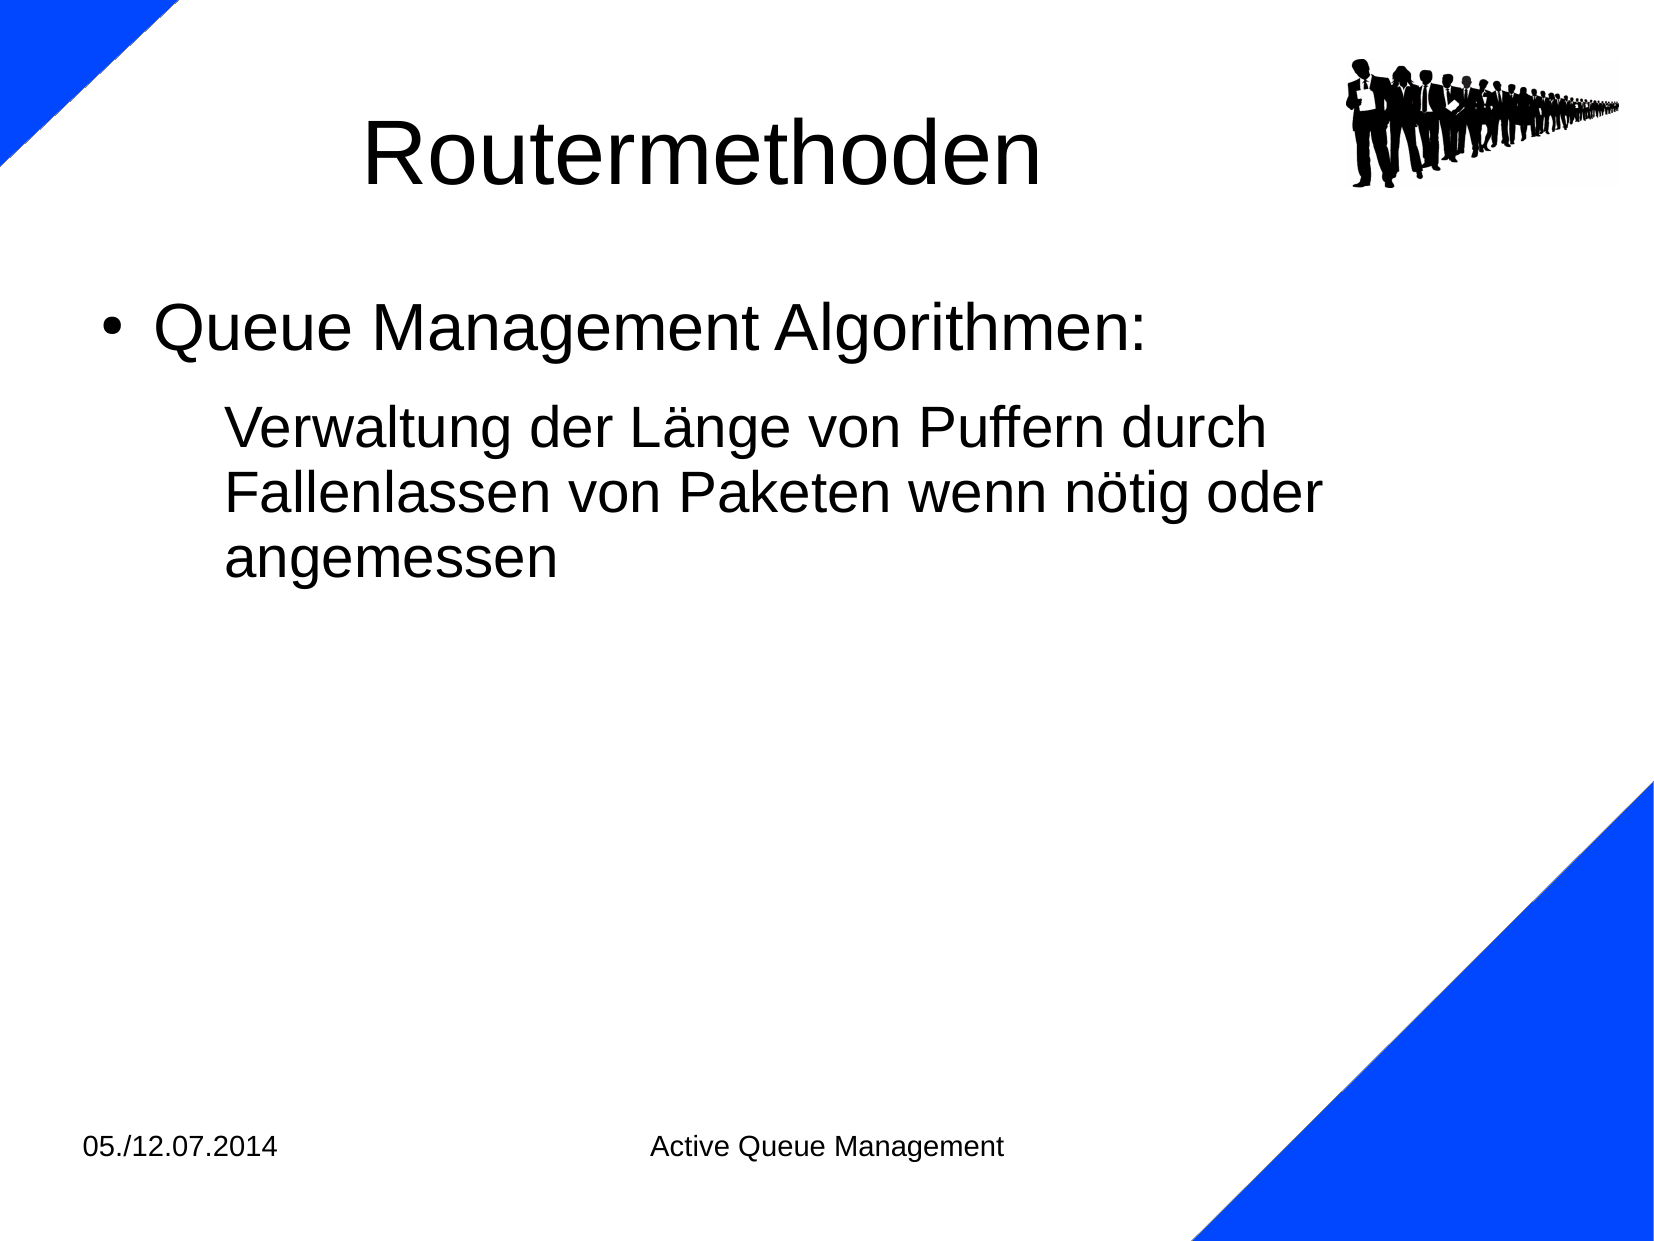

# Routermethoden
Queue Management Algorithmen:
Verwaltung der Länge von Puffern durch Fallenlassen von Paketen wenn nötig oder angemessen
05.07.2014/12.07.2014
Active Queue Management